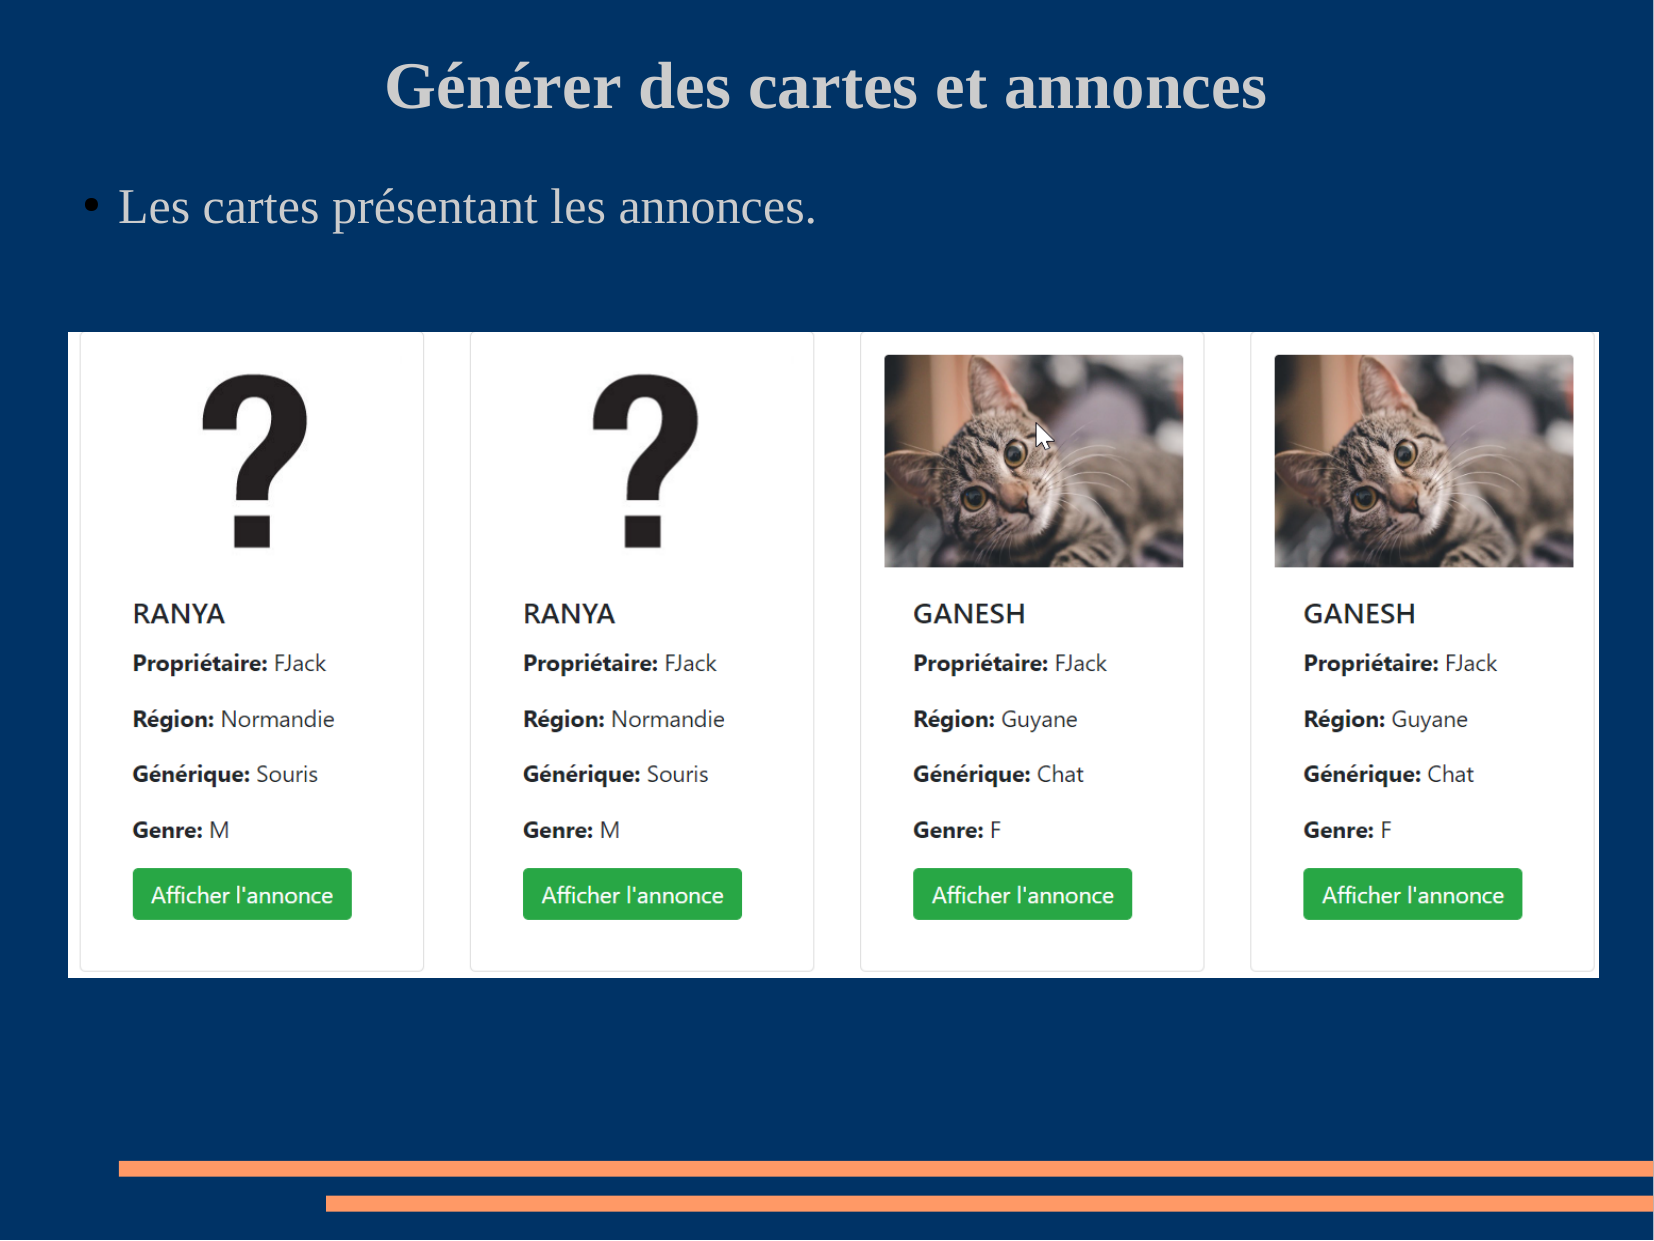

# Générer des cartes et annonces
Les cartes présentant les annonces.